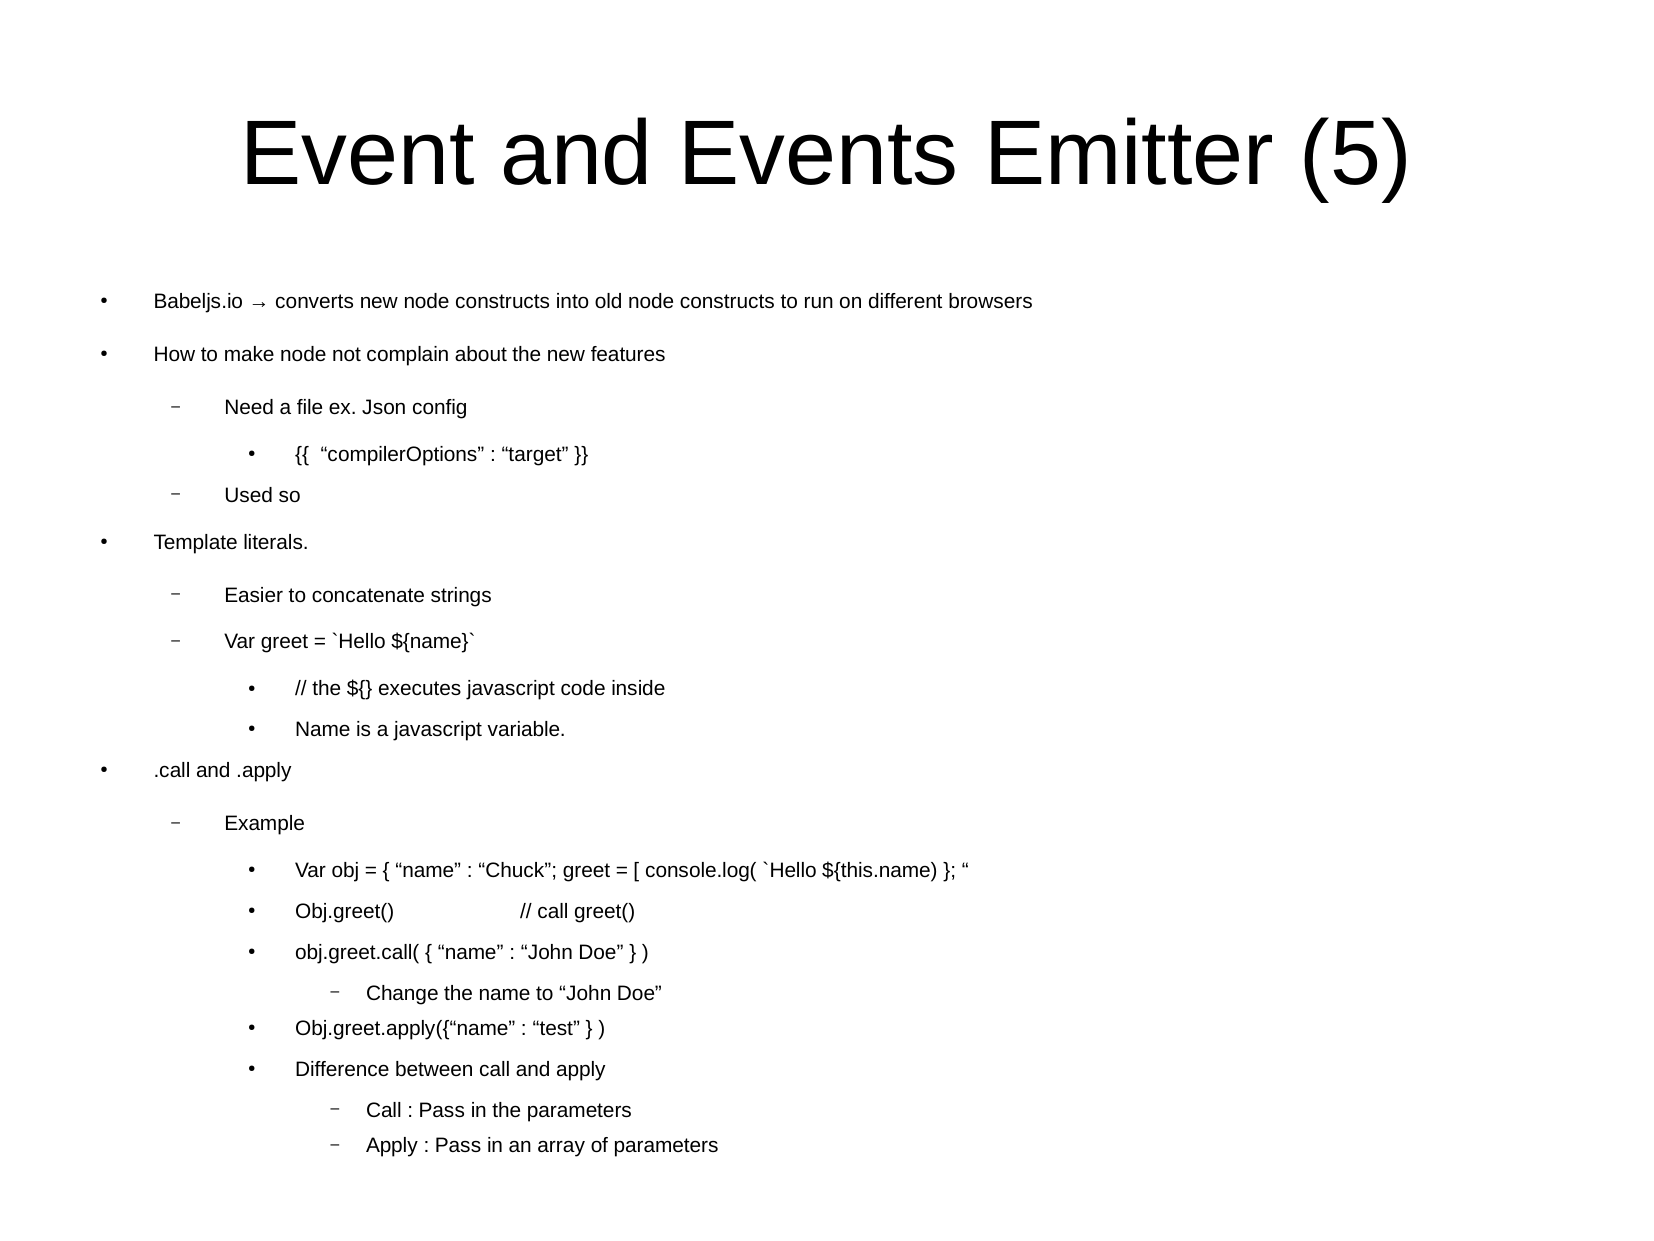

# Event and Events Emitter (5)
Babeljs.io → converts new node constructs into old node constructs to run on different browsers
How to make node not complain about the new features
Need a file ex. Json config
{{ “compilerOptions” : “target” }}
Used so
Template literals.
Easier to concatenate strings
Var greet = `Hello ${name}`
// the ${} executes javascript code inside
Name is a javascript variable.
.call and .apply
Example
Var obj = { “name” : “Chuck”; greet = [ console.log( `Hello ${this.name) }; “
Obj.greet() 		// call greet()
obj.greet.call( { “name” : “John Doe” } )
Change the name to “John Doe”
Obj.greet.apply({“name” : “test” } )
Difference between call and apply
Call : Pass in the parameters
Apply : Pass in an array of parameters